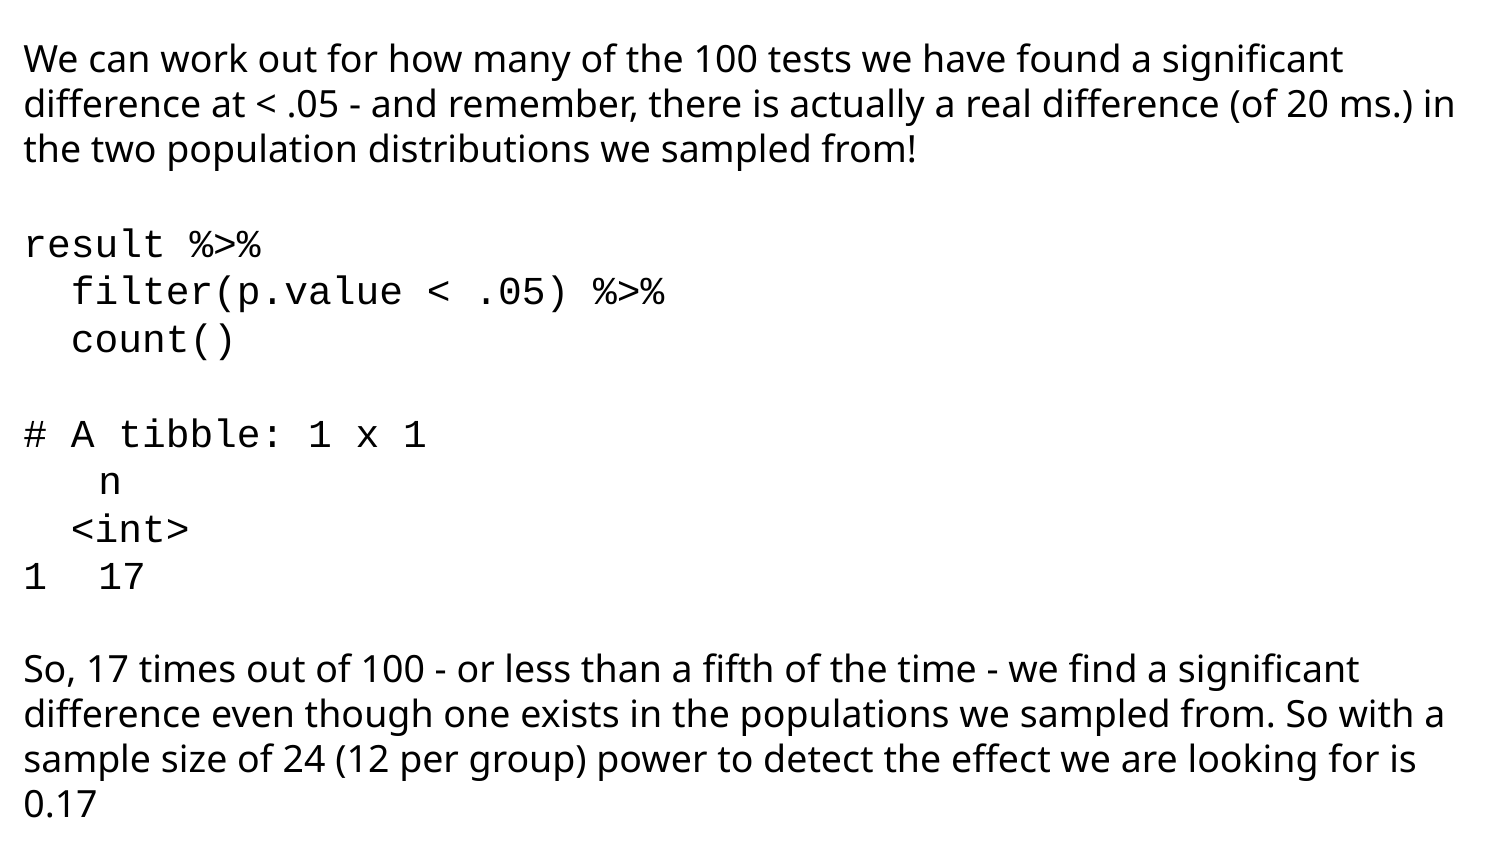

We can work out for how many of the 100 tests we have found a significant difference at < .05 - and remember, there is actually a real difference (of 20 ms.) in the two population distributions we sampled from!
result %>%
 filter(p.value < .05) %>%
 count()
# A tibble: 1 x 1
 	n
 <int>
1	17
So, 17 times out of 100 - or less than a fifth of the time - we find a significant difference even though one exists in the populations we sampled from. So with a sample size of 24 (12 per group) power to detect the effect we are looking for is 0.17